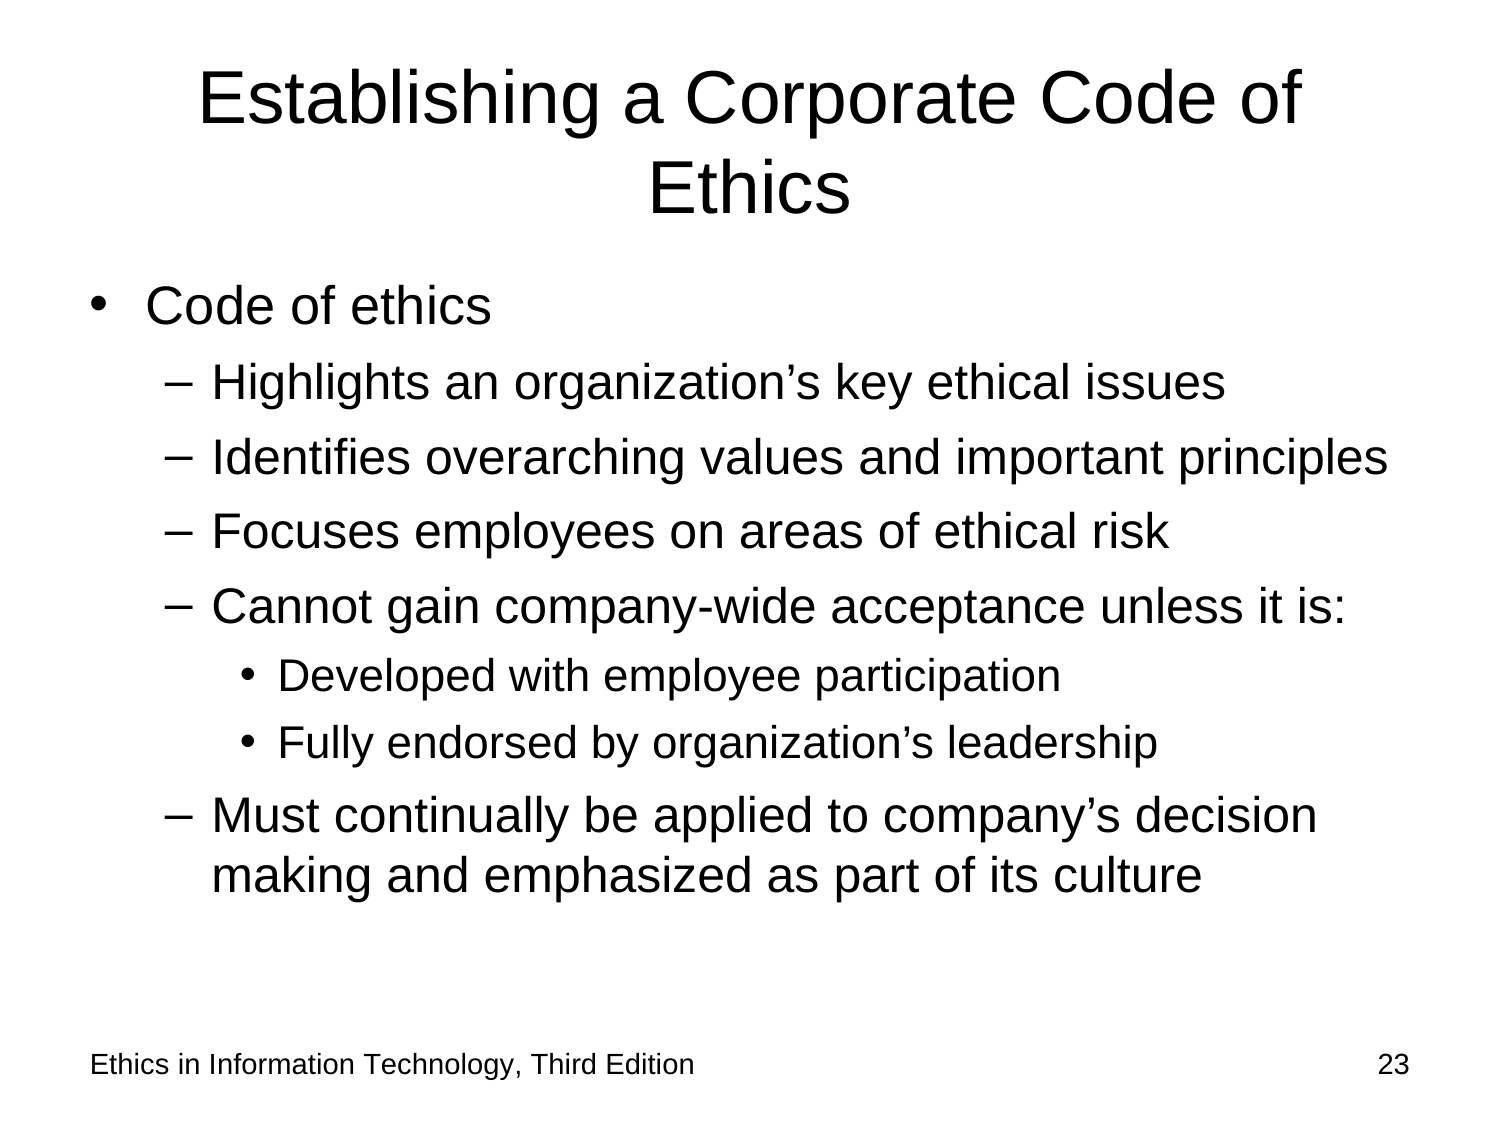

# Establishing a Corporate Code of Ethics
Code of ethics
Highlights an organization’s key ethical issues
Identifies overarching values and important principles
Focuses employees on areas of ethical risk
Cannot gain company-wide acceptance unless it is:
Developed with employee participation
Fully endorsed by organization’s leadership
Must continually be applied to company’s decision making and emphasized as part of its culture
Ethics in Information Technology, Third Edition